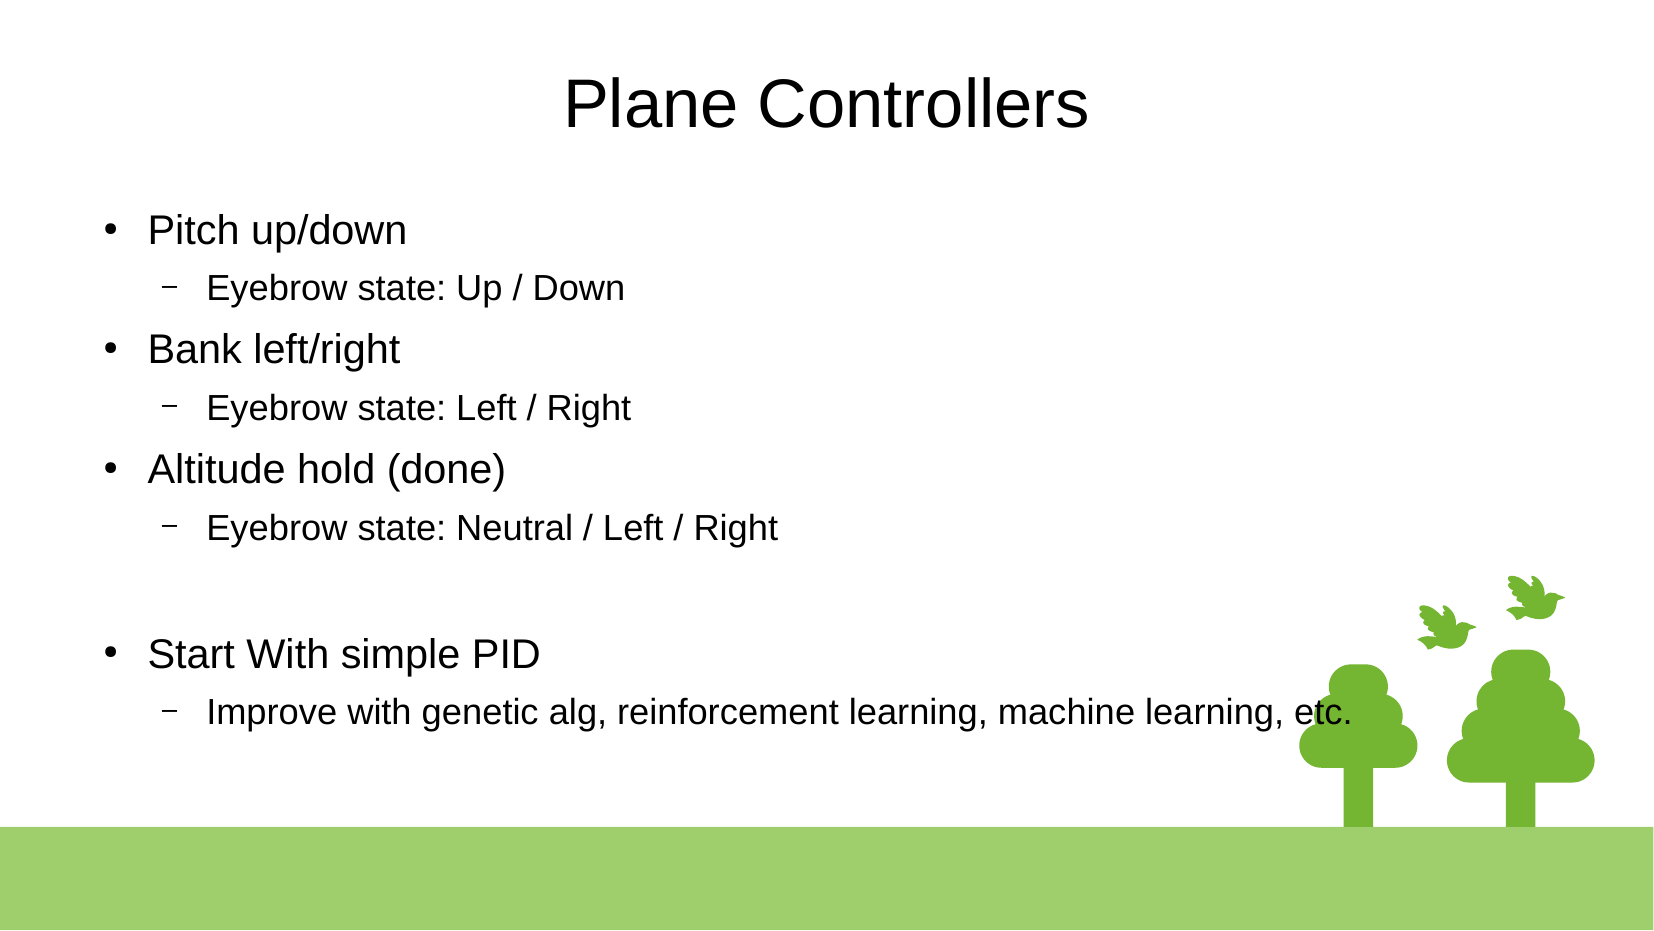

# Plane Controllers
Pitch up/down
Eyebrow state: Up / Down
Bank left/right
Eyebrow state: Left / Right
Altitude hold (done)
Eyebrow state: Neutral / Left / Right
Start With simple PID
Improve with genetic alg, reinforcement learning, machine learning, etc.